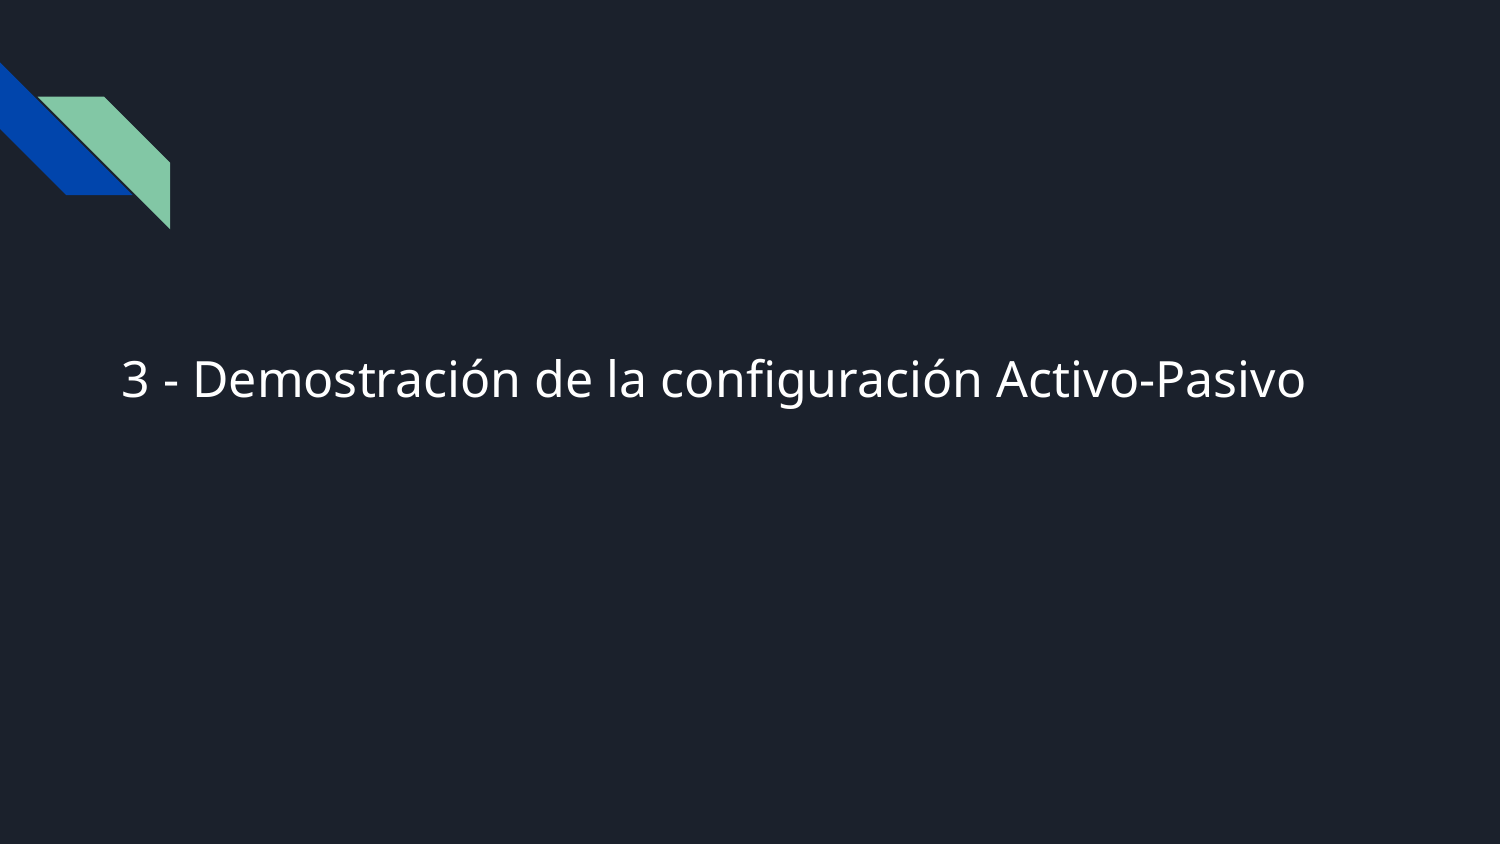

# 3 - Demostración de la configuración Activo-Pasivo